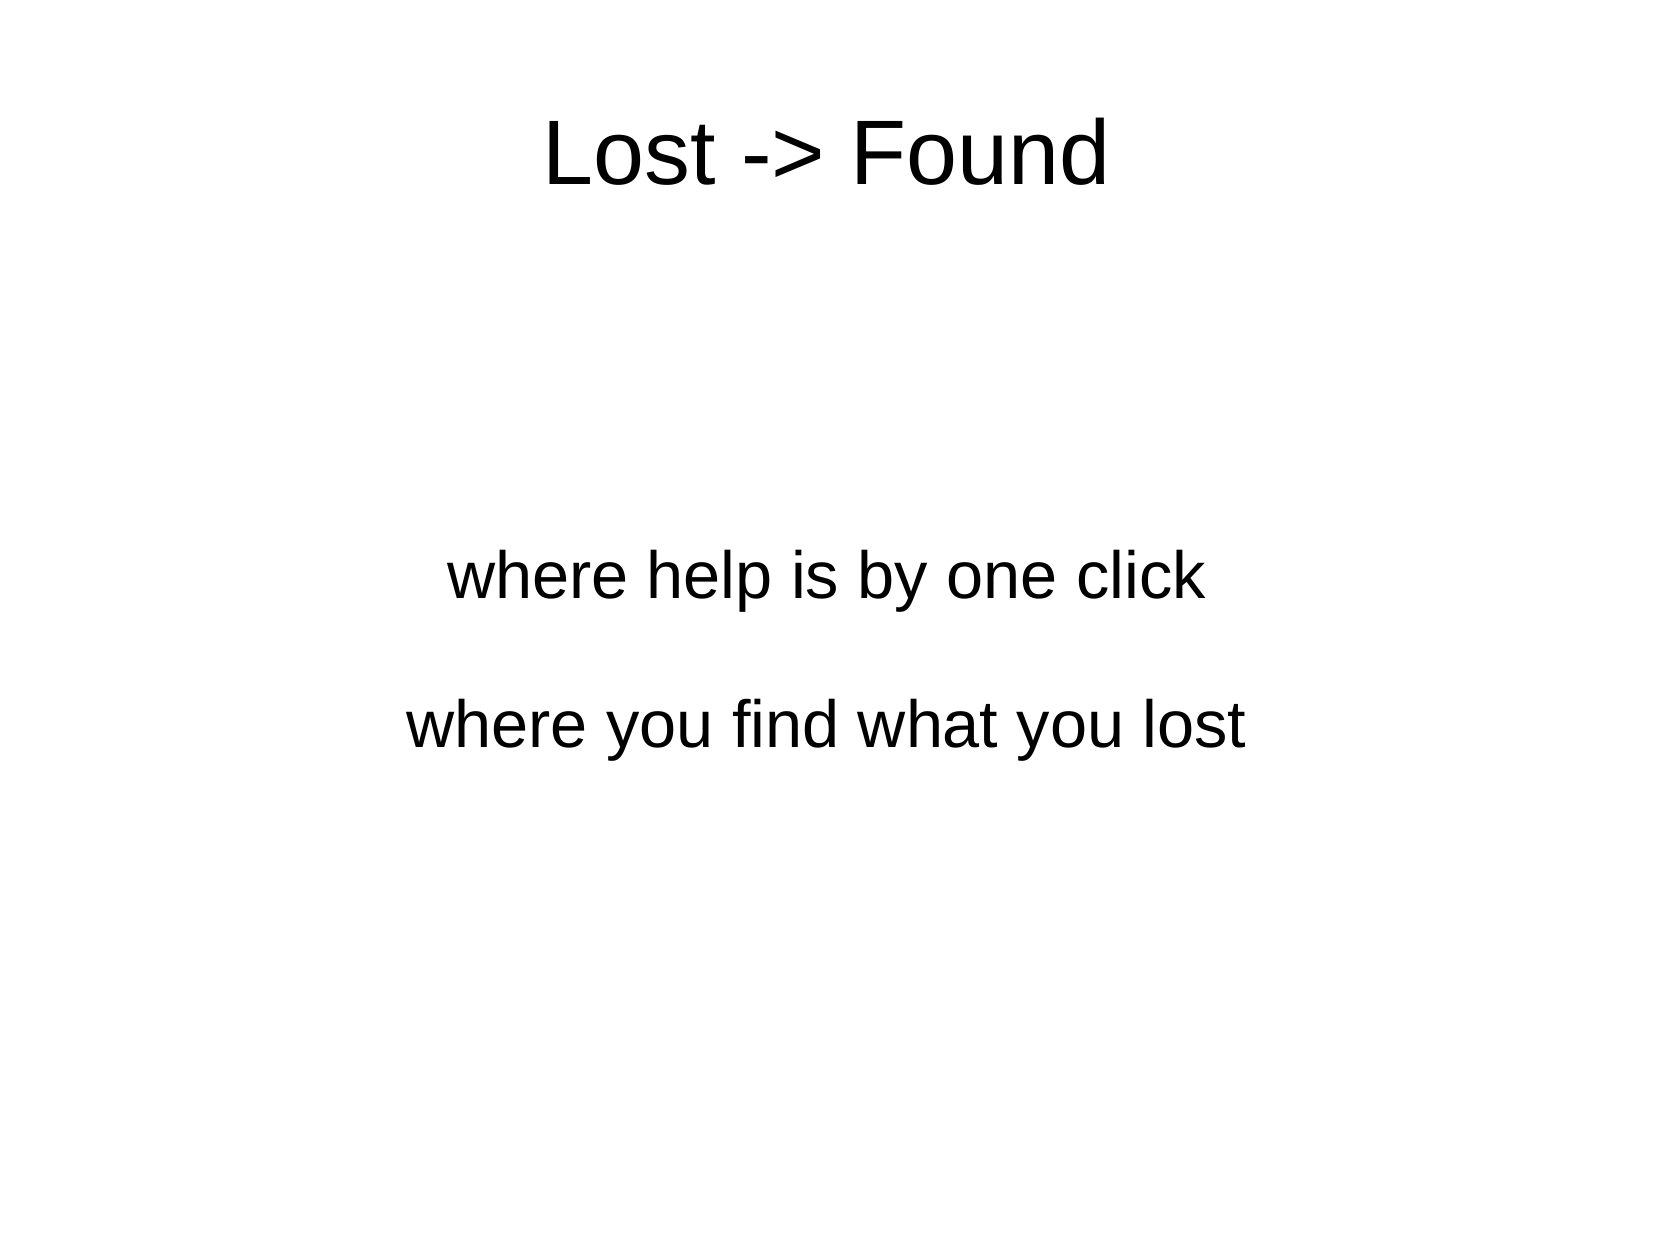

# Lost -> Found
where help is by one click
where you find what you lost